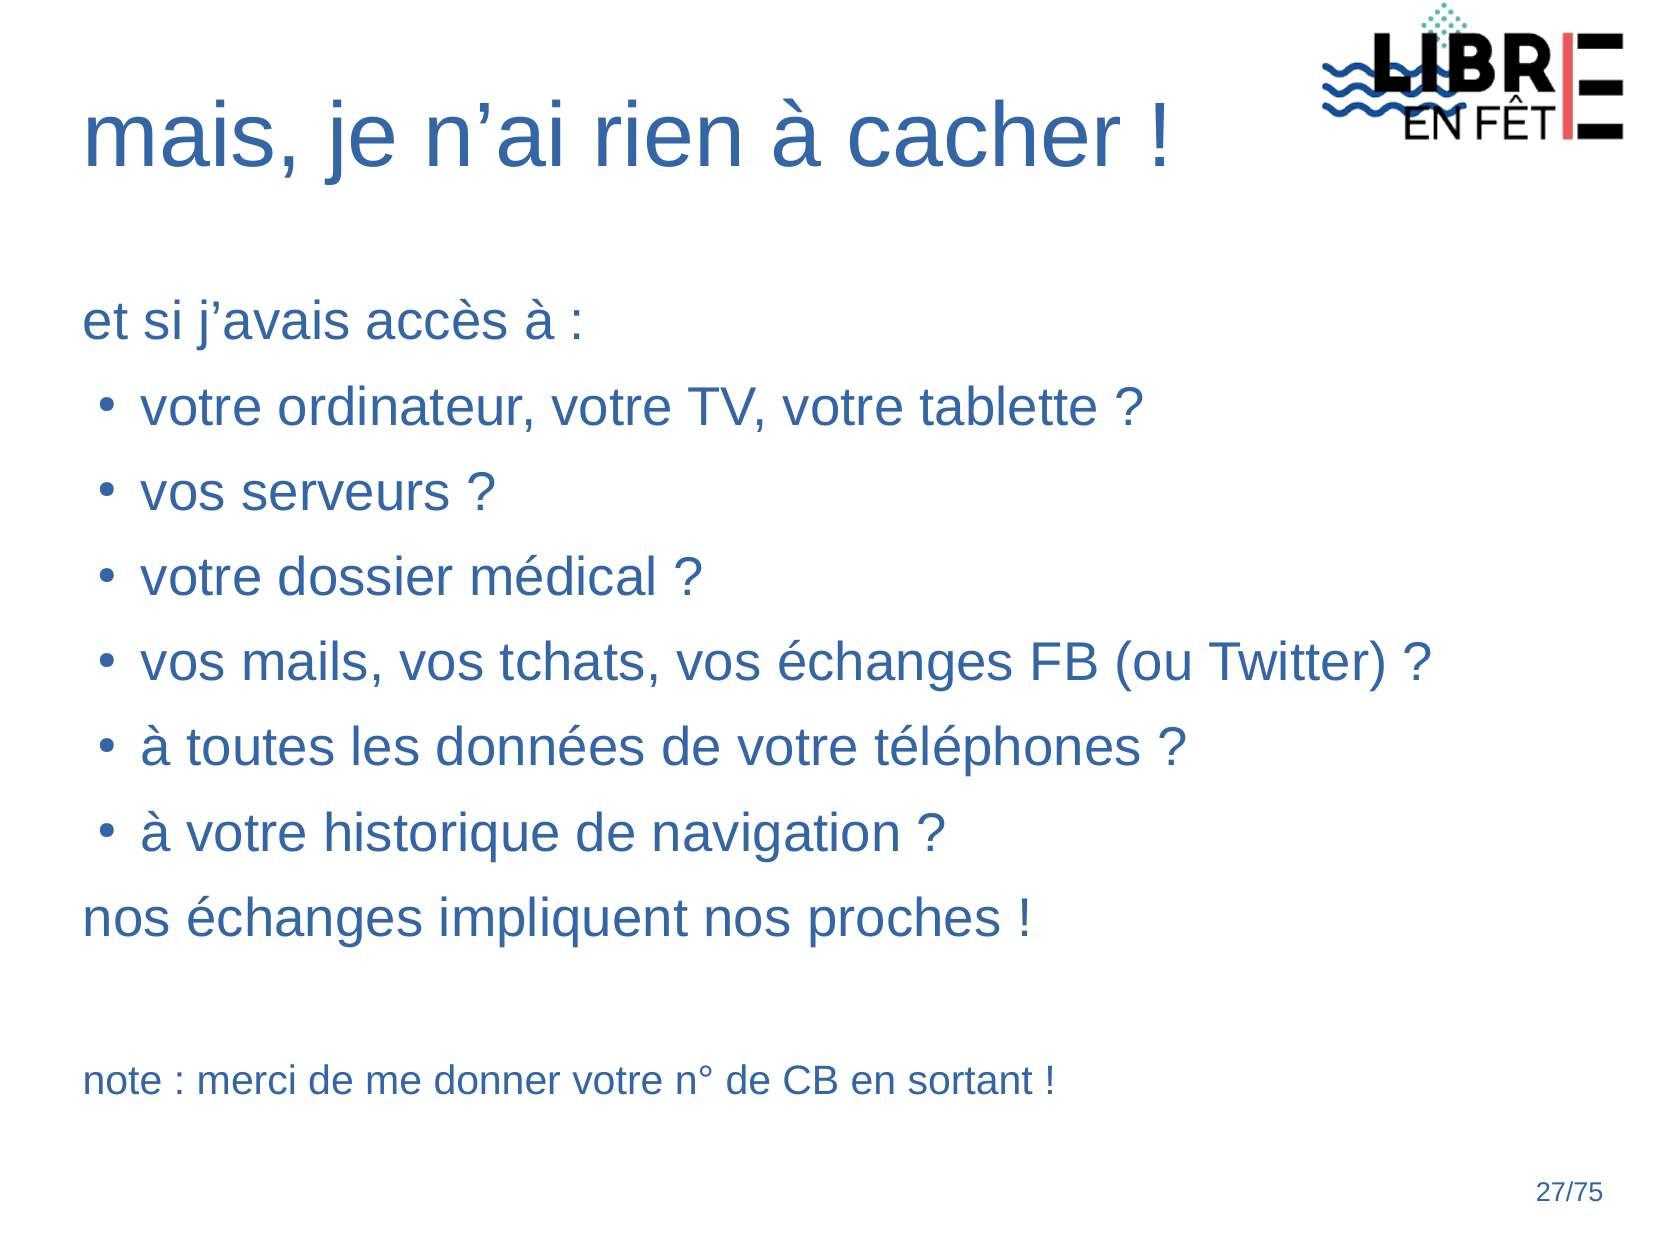

# mais, je n’ai rien à cacher !
et si j’avais accès à :
votre ordinateur, votre TV, votre tablette ?
vos serveurs ?
votre dossier médical ?
vos mails, vos tchats, vos échanges FB (ou Twitter) ?
à toutes les données de votre téléphones ?
à votre historique de navigation ?
nos échanges impliquent nos proches !
note : merci de me donner votre n° de CB en sortant !